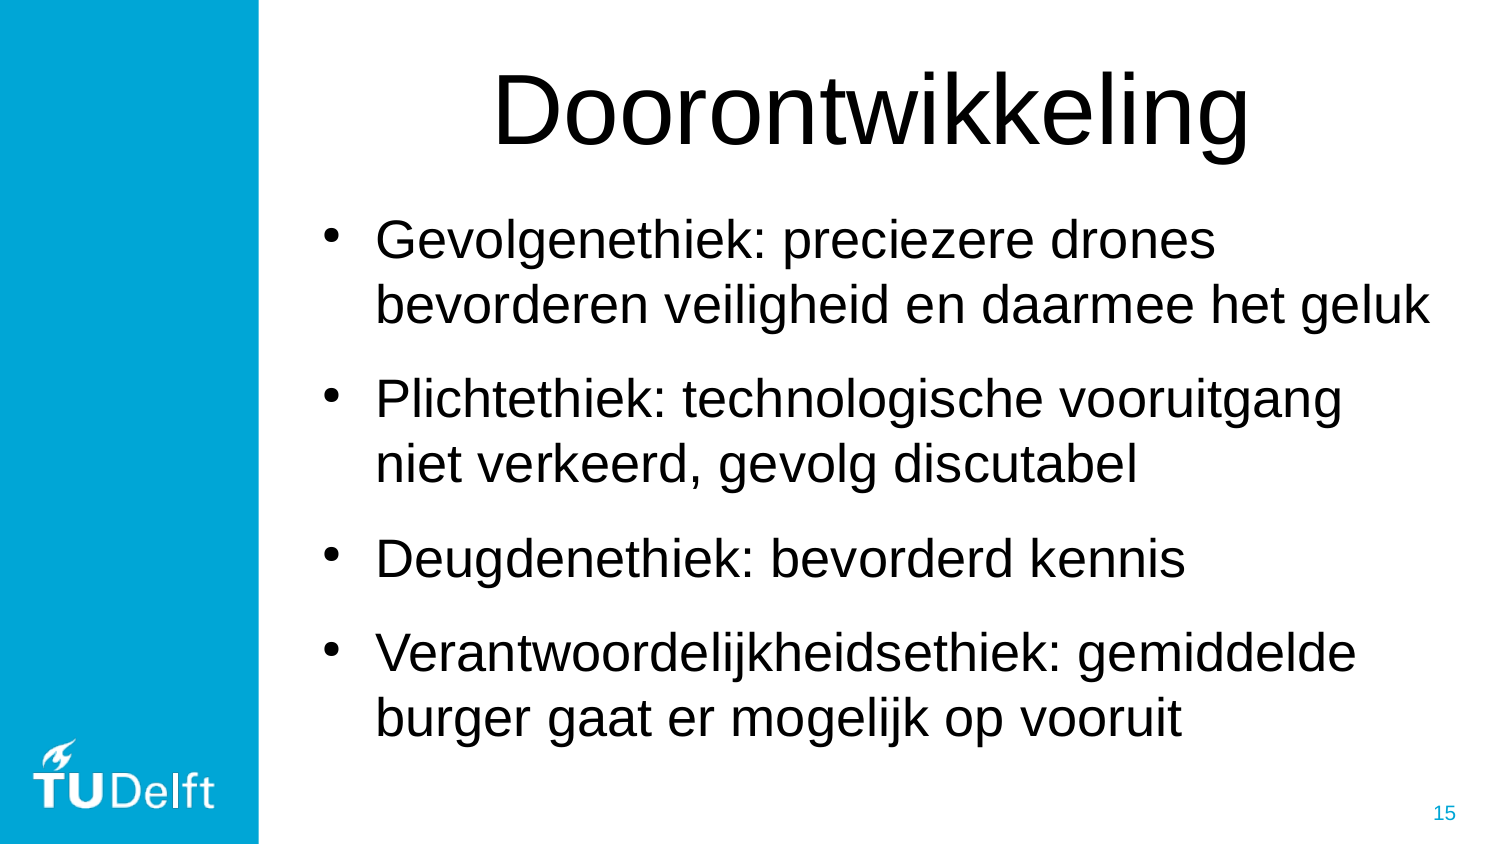

# Doorontwikkeling
Gevolgenethiek: preciezere drones bevorderen veiligheid en daarmee het geluk
Plichtethiek: technologische vooruitgang niet verkeerd, gevolg discutabel
Deugdenethiek: bevorderd kennis
Verantwoordelijkheidsethiek: gemiddelde burger gaat er mogelijk op vooruit